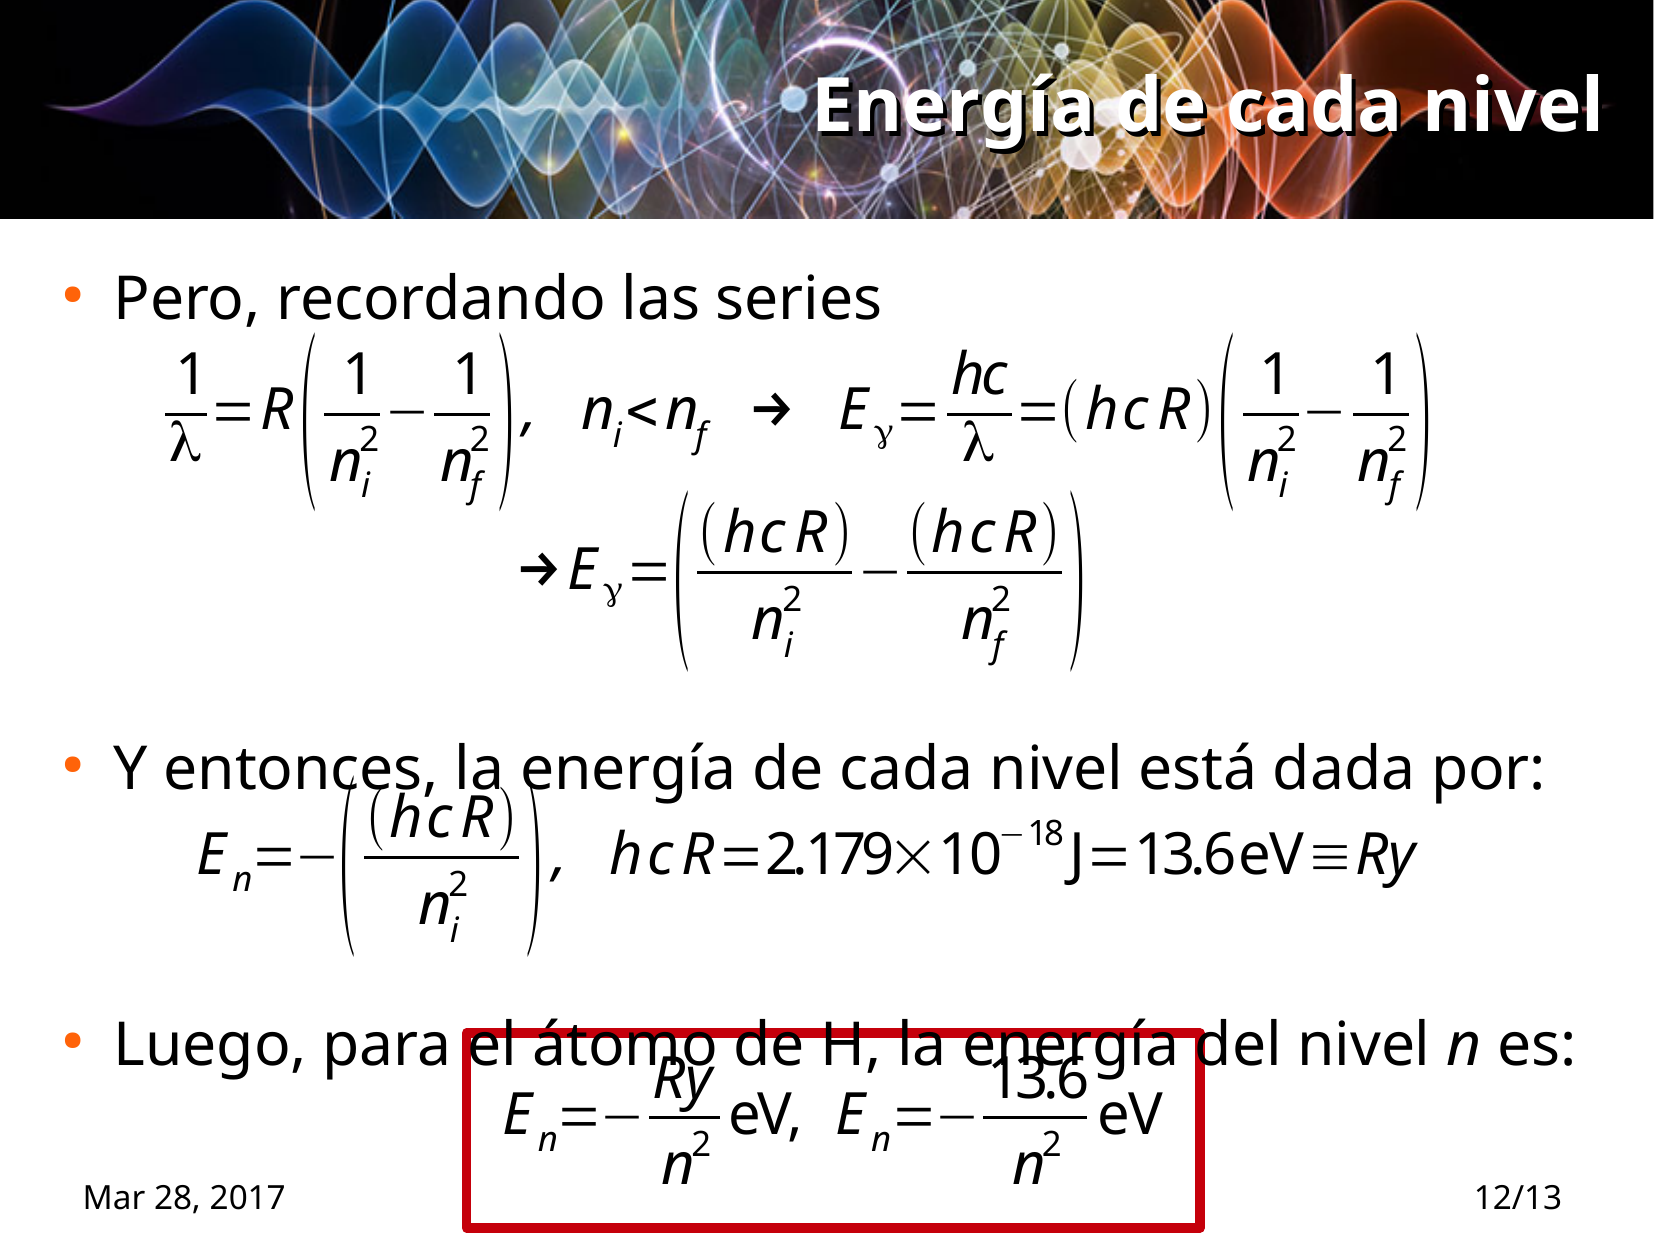

# Energía de cada nivel
Pero, recordando las series
Y entonces, la energía de cada nivel está dada por:
Luego, para el átomo de H, la energía del nivel n es:
Mar 28, 2017
H. Asorey - Moderna A 2017 - U02C02
12